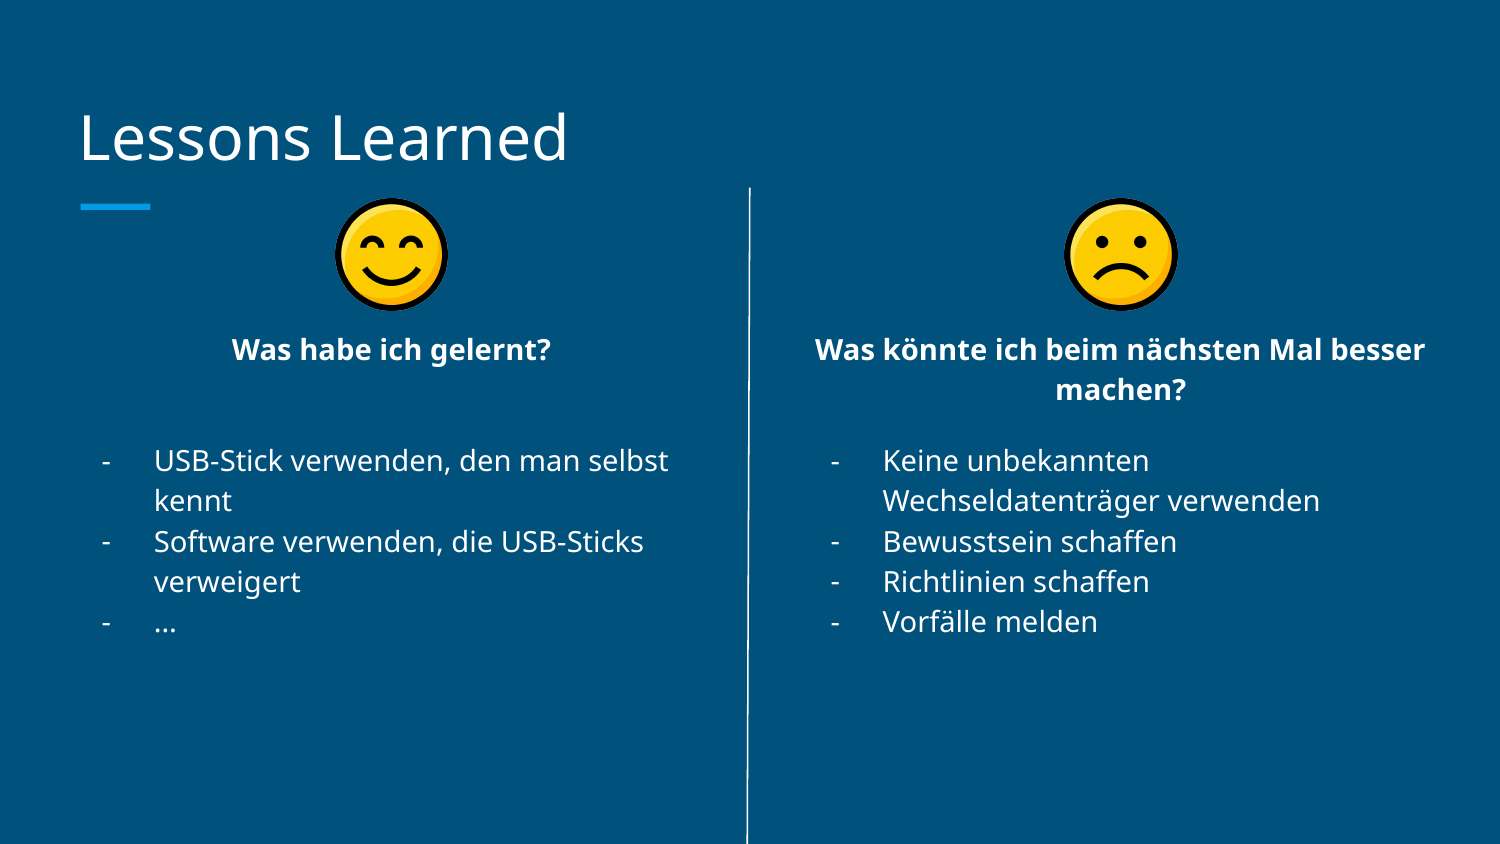

# Lessons Learned
Was habe ich gelernt?
Was könnte ich beim nächsten Mal besser machen?
USB-Stick verwenden, den man selbst kennt
Software verwenden, die USB-Sticks verweigert
…
Keine unbekannten Wechseldatenträger verwenden
Bewusstsein schaffen
Richtlinien schaffen
Vorfälle melden